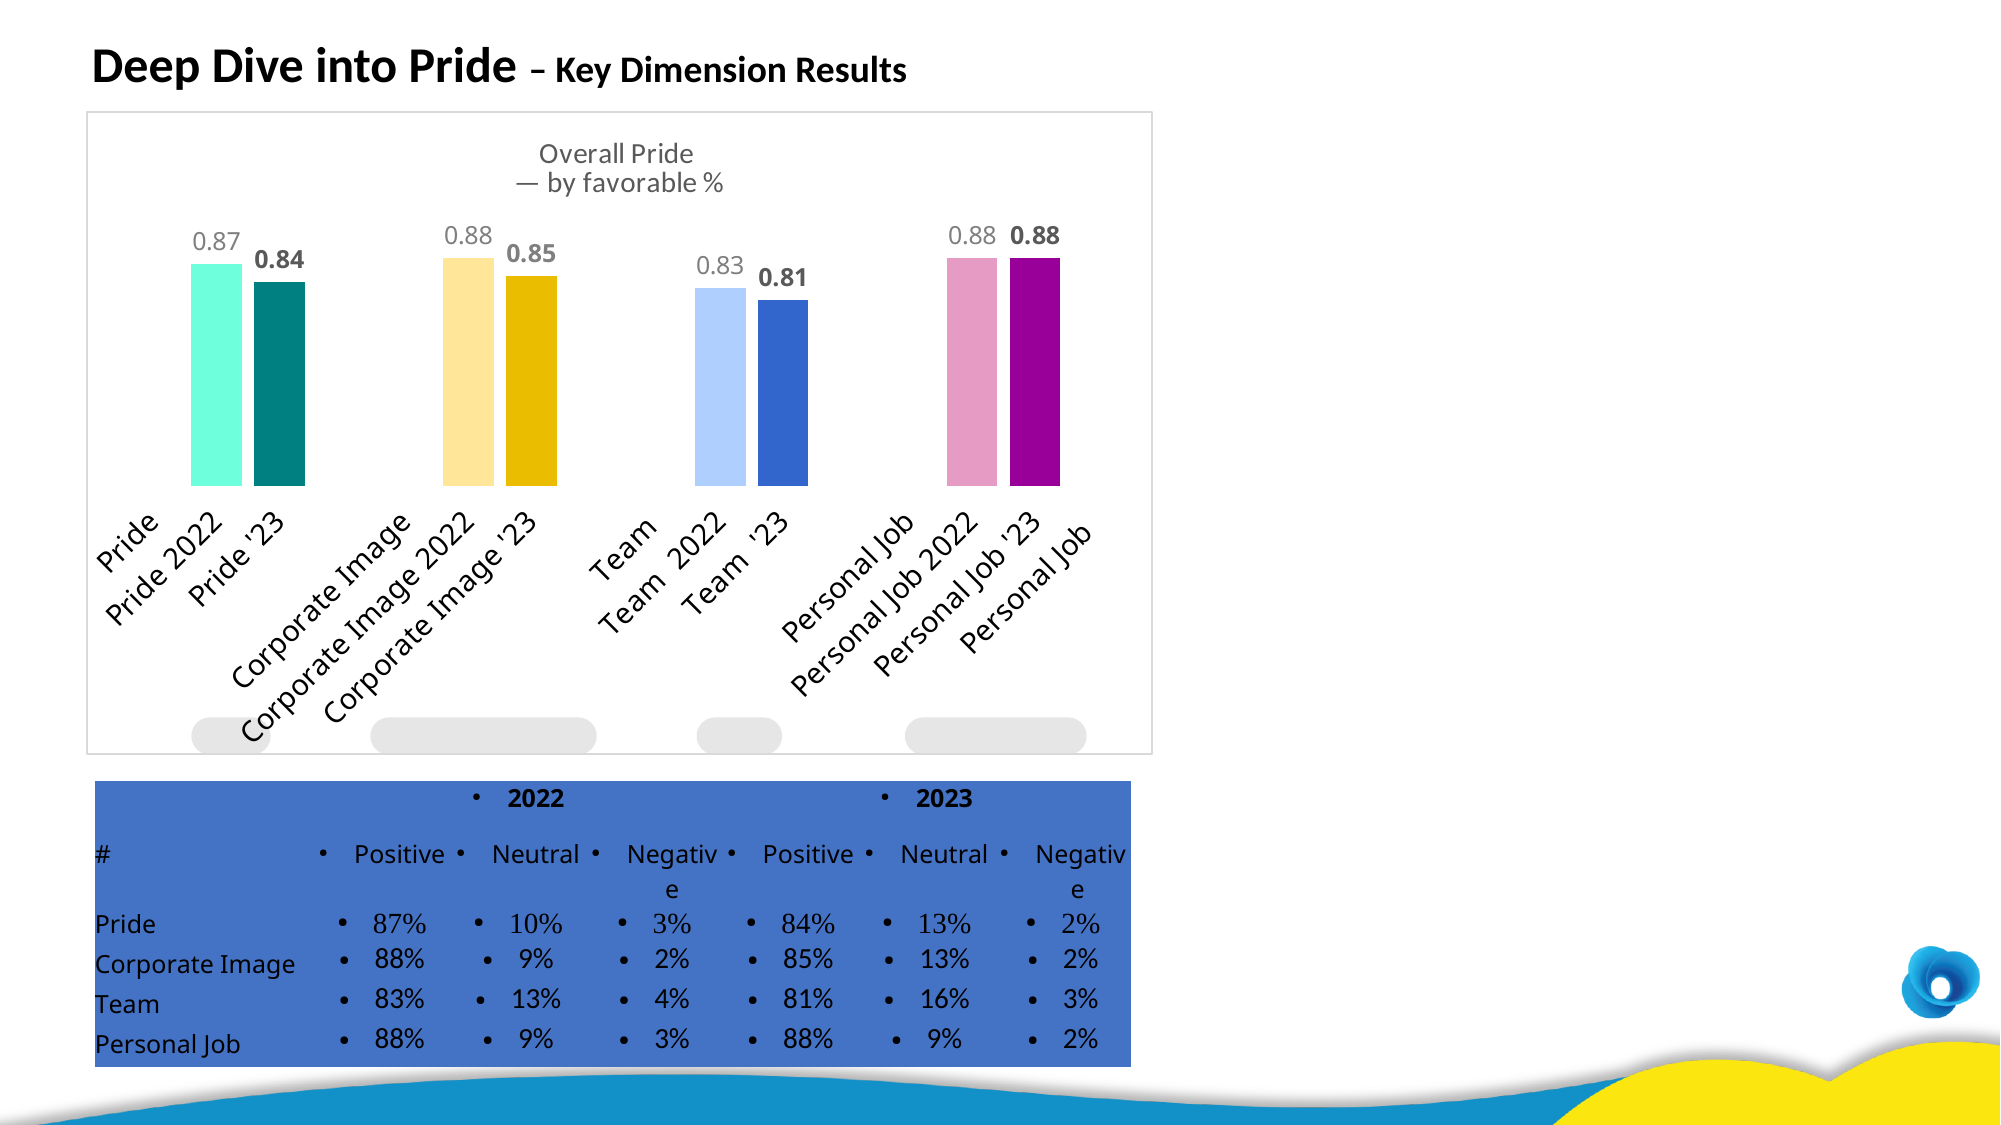

Deep Dive into Pride – Key Dimension Results
### Chart: Overall Pride
— by favorable %
| Category | Overall Pride |
|---|---|
| Pride | None |
| Pride 2022 | 0.87 |
| Pride '23 | 0.84 |
| None | None |
| Corporate Image | None |
| Corporate Image 2022 | 0.88 |
| Corporate Image '23 | 0.85 |
| None | None |
| Team | None |
| Team 2022 | 0.83 |
| Team '23 | 0.81 |
| None | None |
| Personal Job | None |
| Personal Job 2022 | 0.88 |
| Personal Job '23 | 0.88 |
| Personal Job | None |
| | 2022 | | | 2023 | | |
| --- | --- | --- | --- | --- | --- | --- |
| # | Positive | Neutral | Negative | Positive | Neutral | Negative |
| Pride | 87% | 10% | 3% | 84% | 13% | 2% |
| Corporate Image | 88% | 9% | 2% | 85% | 13% | 2% |
| Team | 83% | 13% | 4% | 81% | 16% | 3% |
| Personal Job | 88% | 9% | 3% | 88% | 9% | 2% |